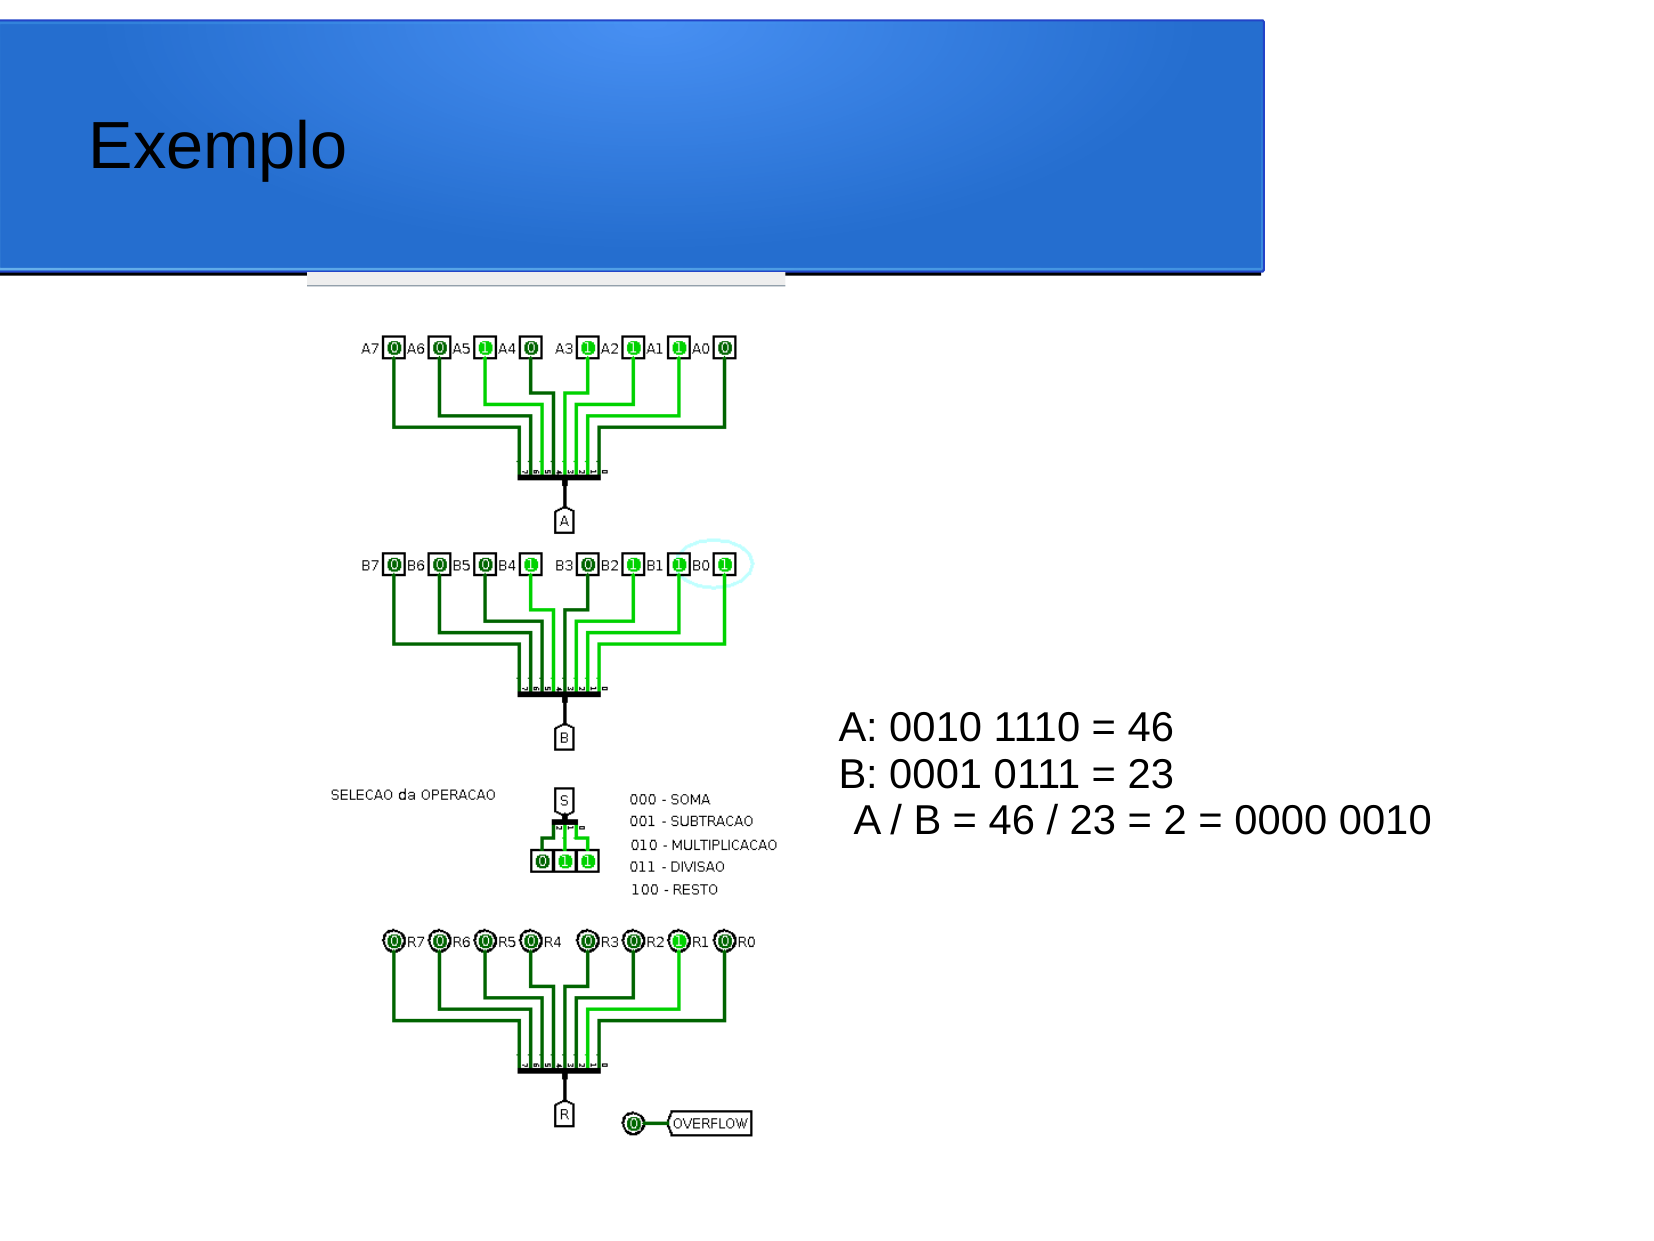

# Exemplo
A: 0010 1110 = 46
B: 0001 0111 = 23
A / B = 46 / 23 = 2 = 0000 0010